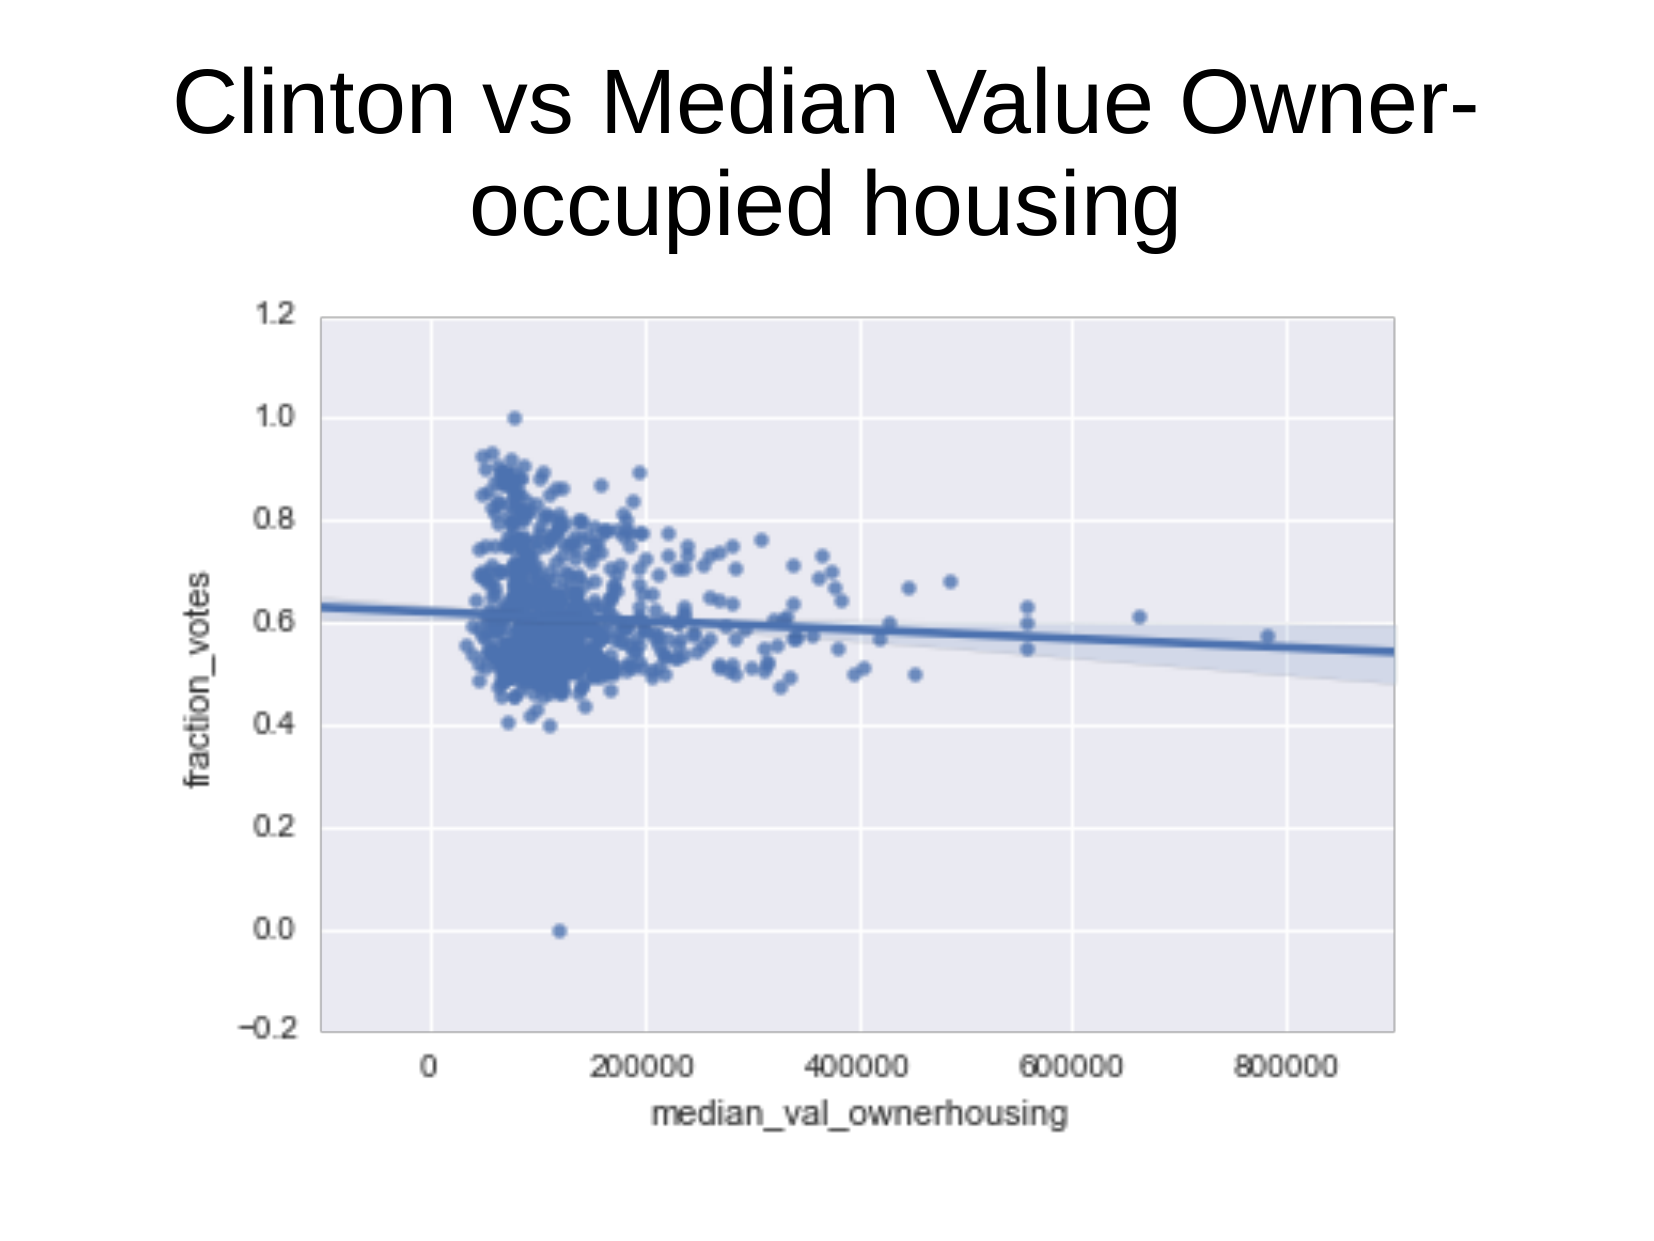

# Clinton vs Median Value Owner-occupied housing